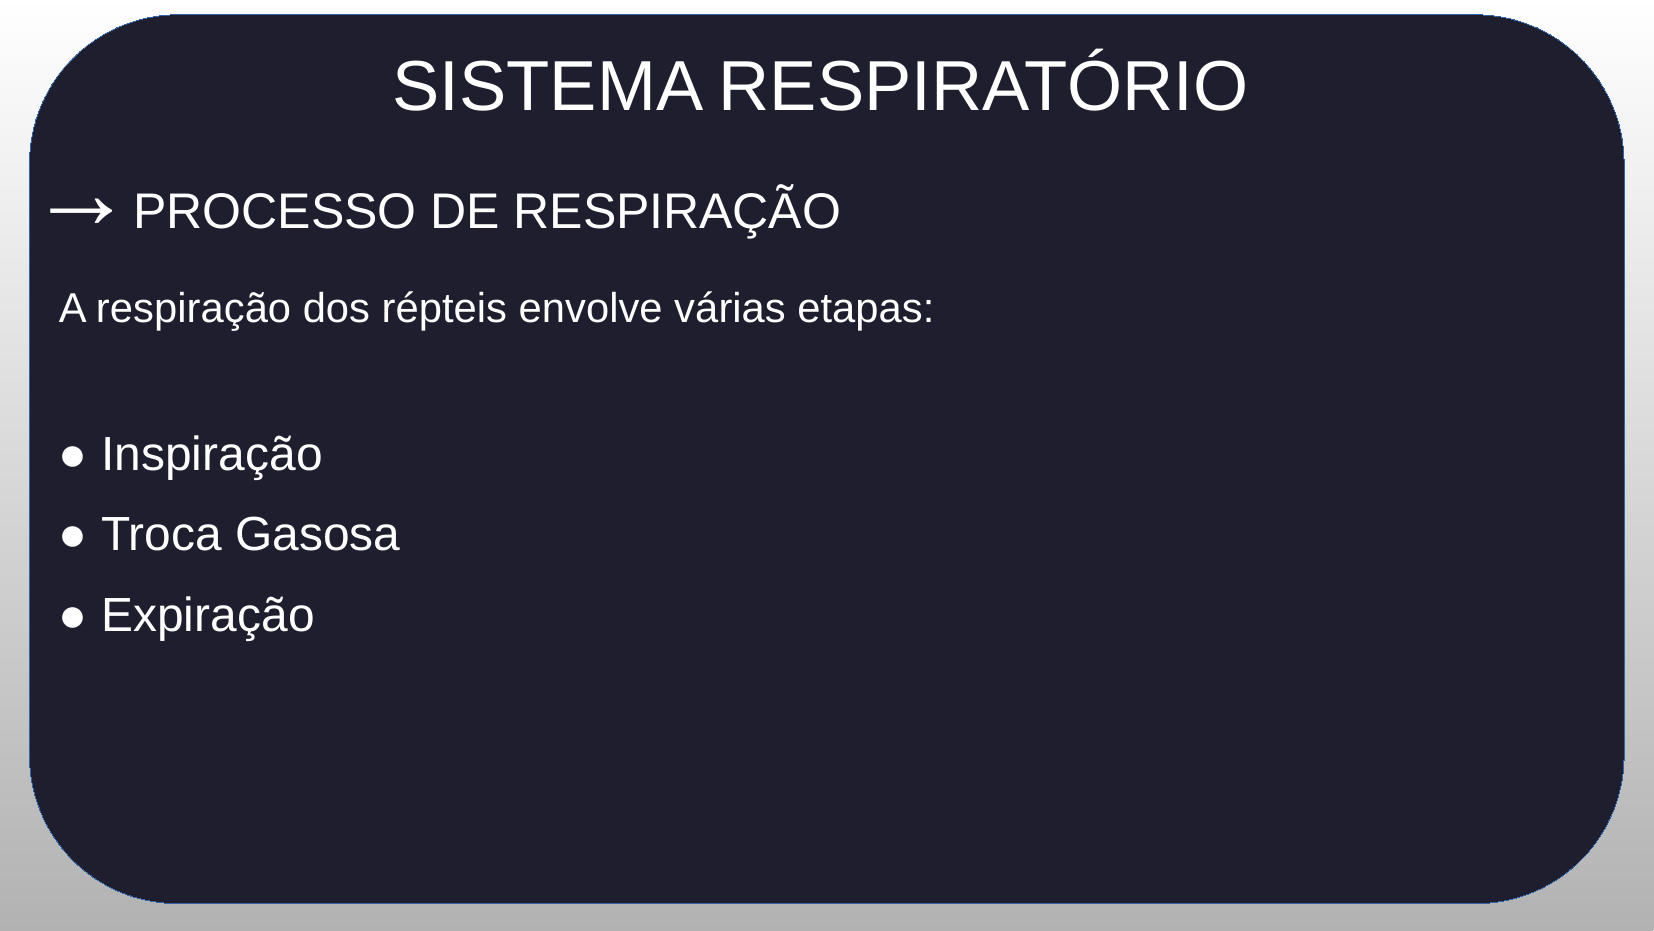

# SISTEMA RESPIRATÓRIO
→PROCESSO DE RESPIRAÇÃO
A respiração dos répteis envolve várias etapas:
● Inspiração
● Troca Gasosa
● Expiração